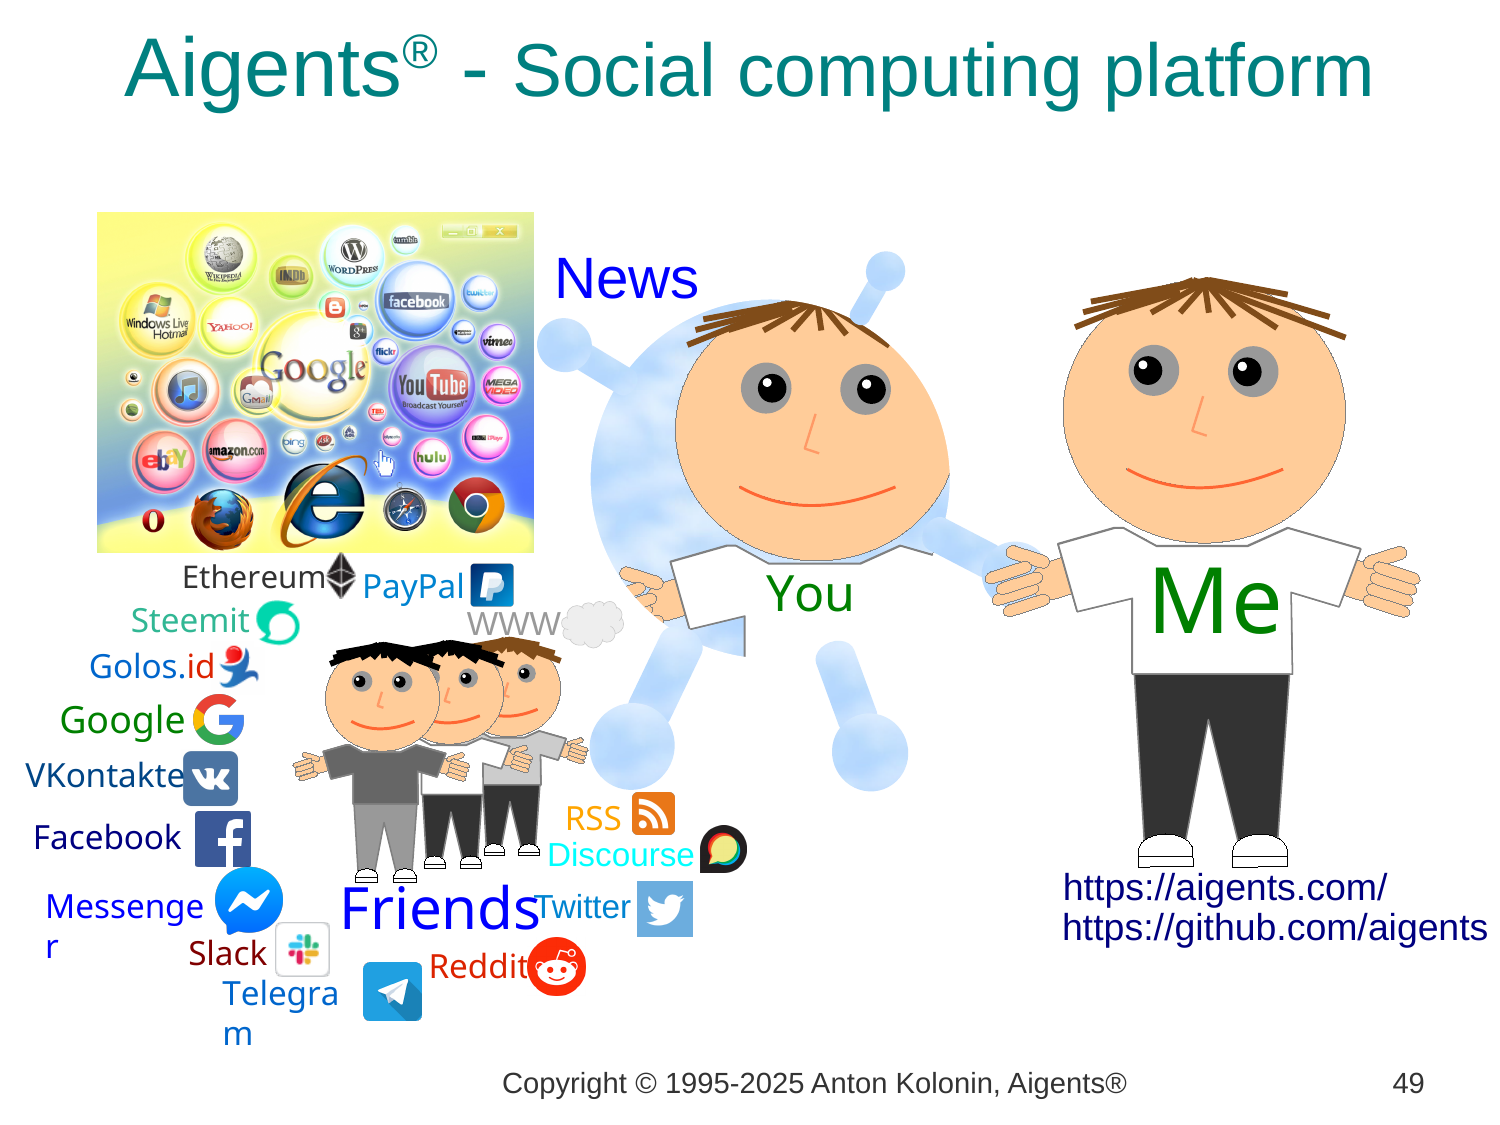

Aigents® - Social computing platform
 You
Me
Friends
News
Ethereum
PayPal
Steemit
Golos.id
Google
VKontakte
Facebook
Messenger
Slack
Reddit
Telegram
WWW
RSS
Discourse
https://aigents.com/
Twitter
https://github.com/aigents
Copyright © 1995-2025 Anton Kolonin, Aigents®
49